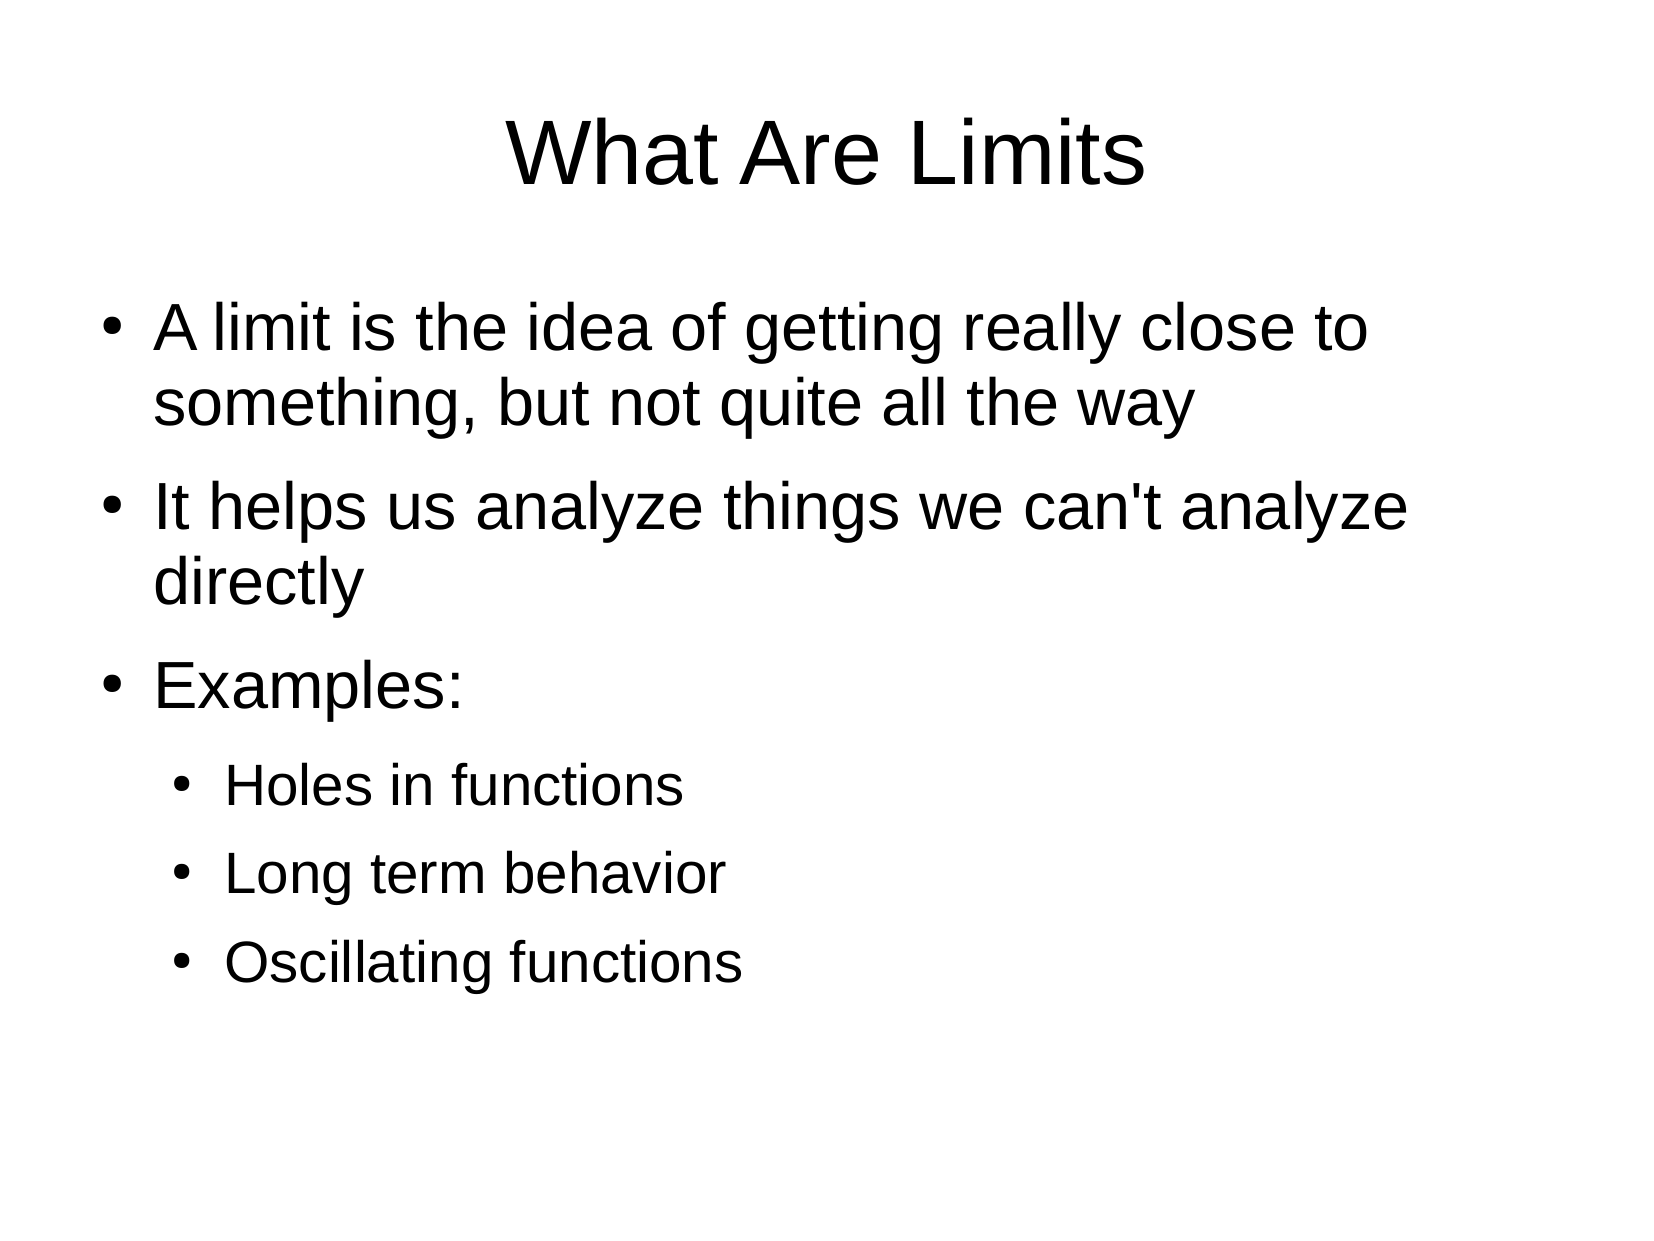

# What Are Limits
A limit is the idea of getting really close to something, but not quite all the way
It helps us analyze things we can't analyze directly
Examples:
Holes in functions
Long term behavior
Oscillating functions